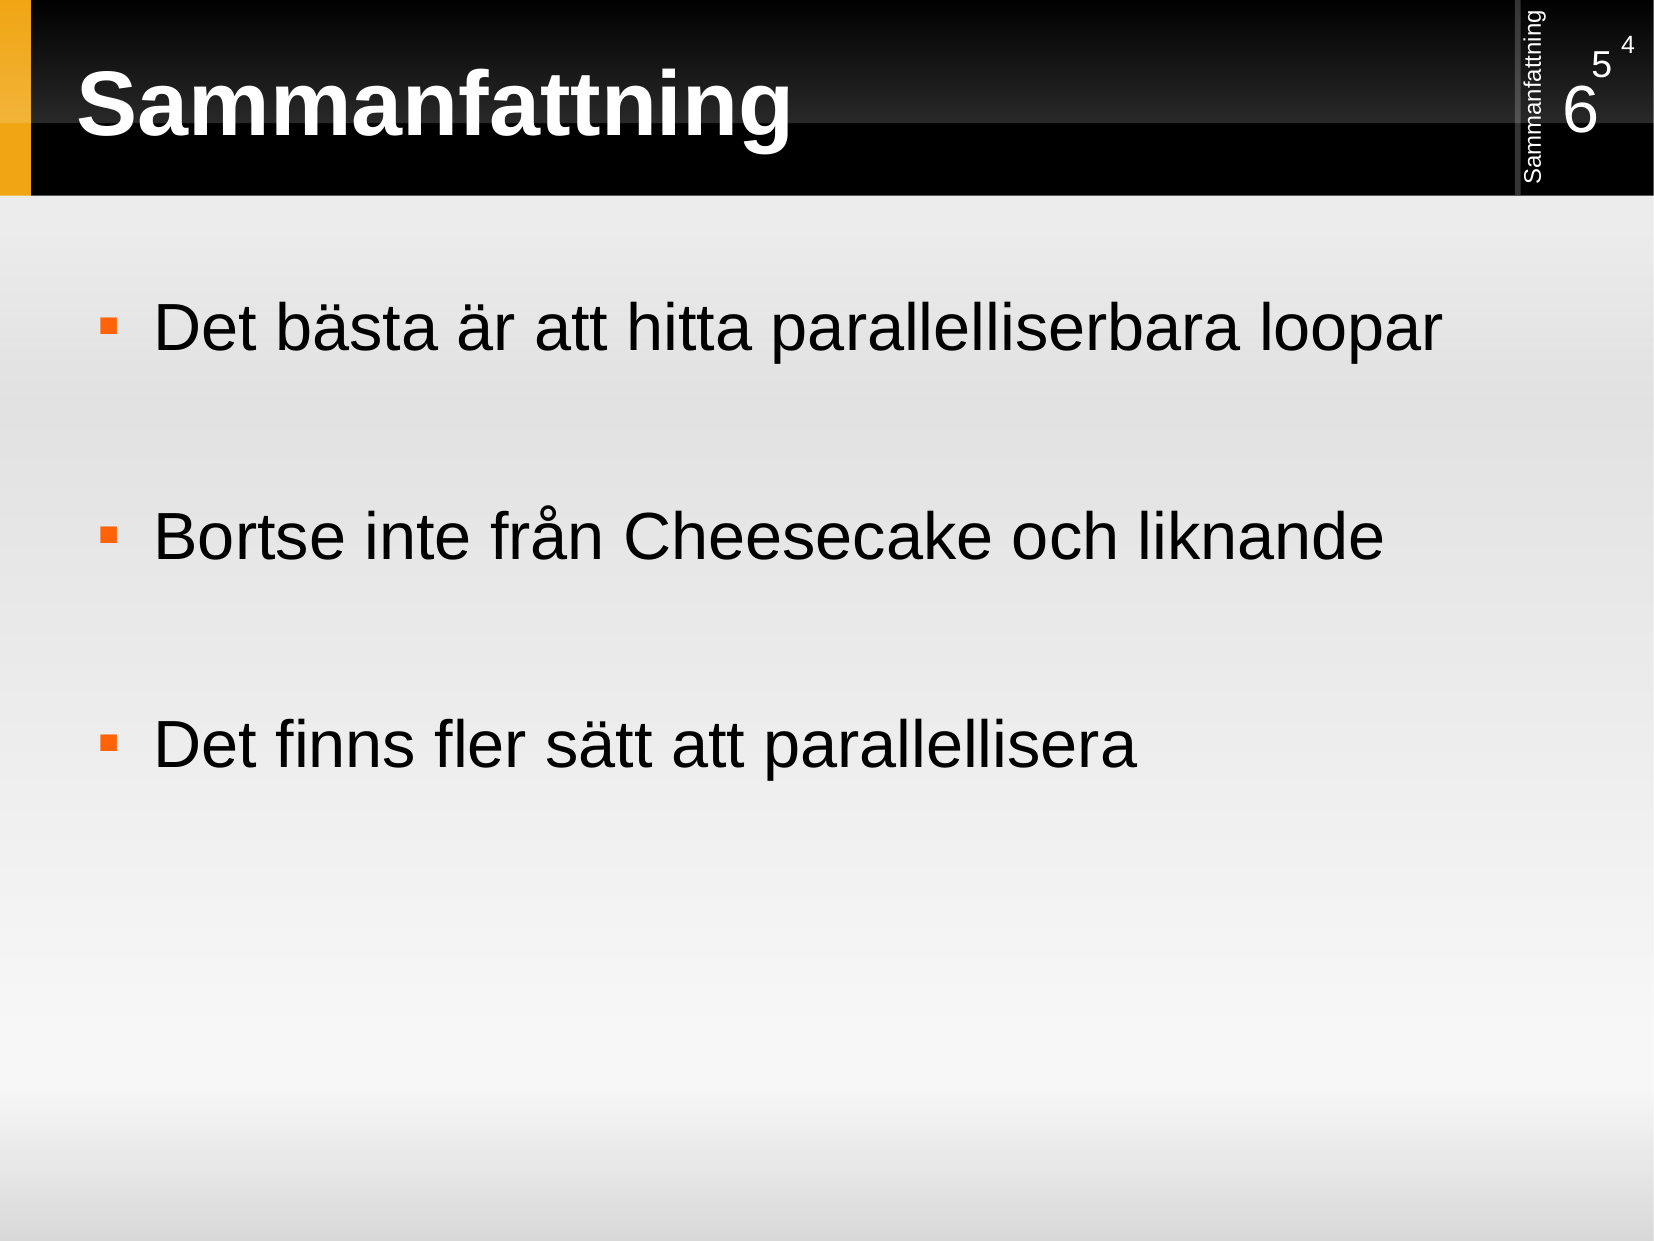

# Sammanfattning
4
5
6
Sammanfattning
Det bästa är att hitta parallelliserbara loopar
Bortse inte från Cheesecake och liknande
Det finns fler sätt att parallellisera